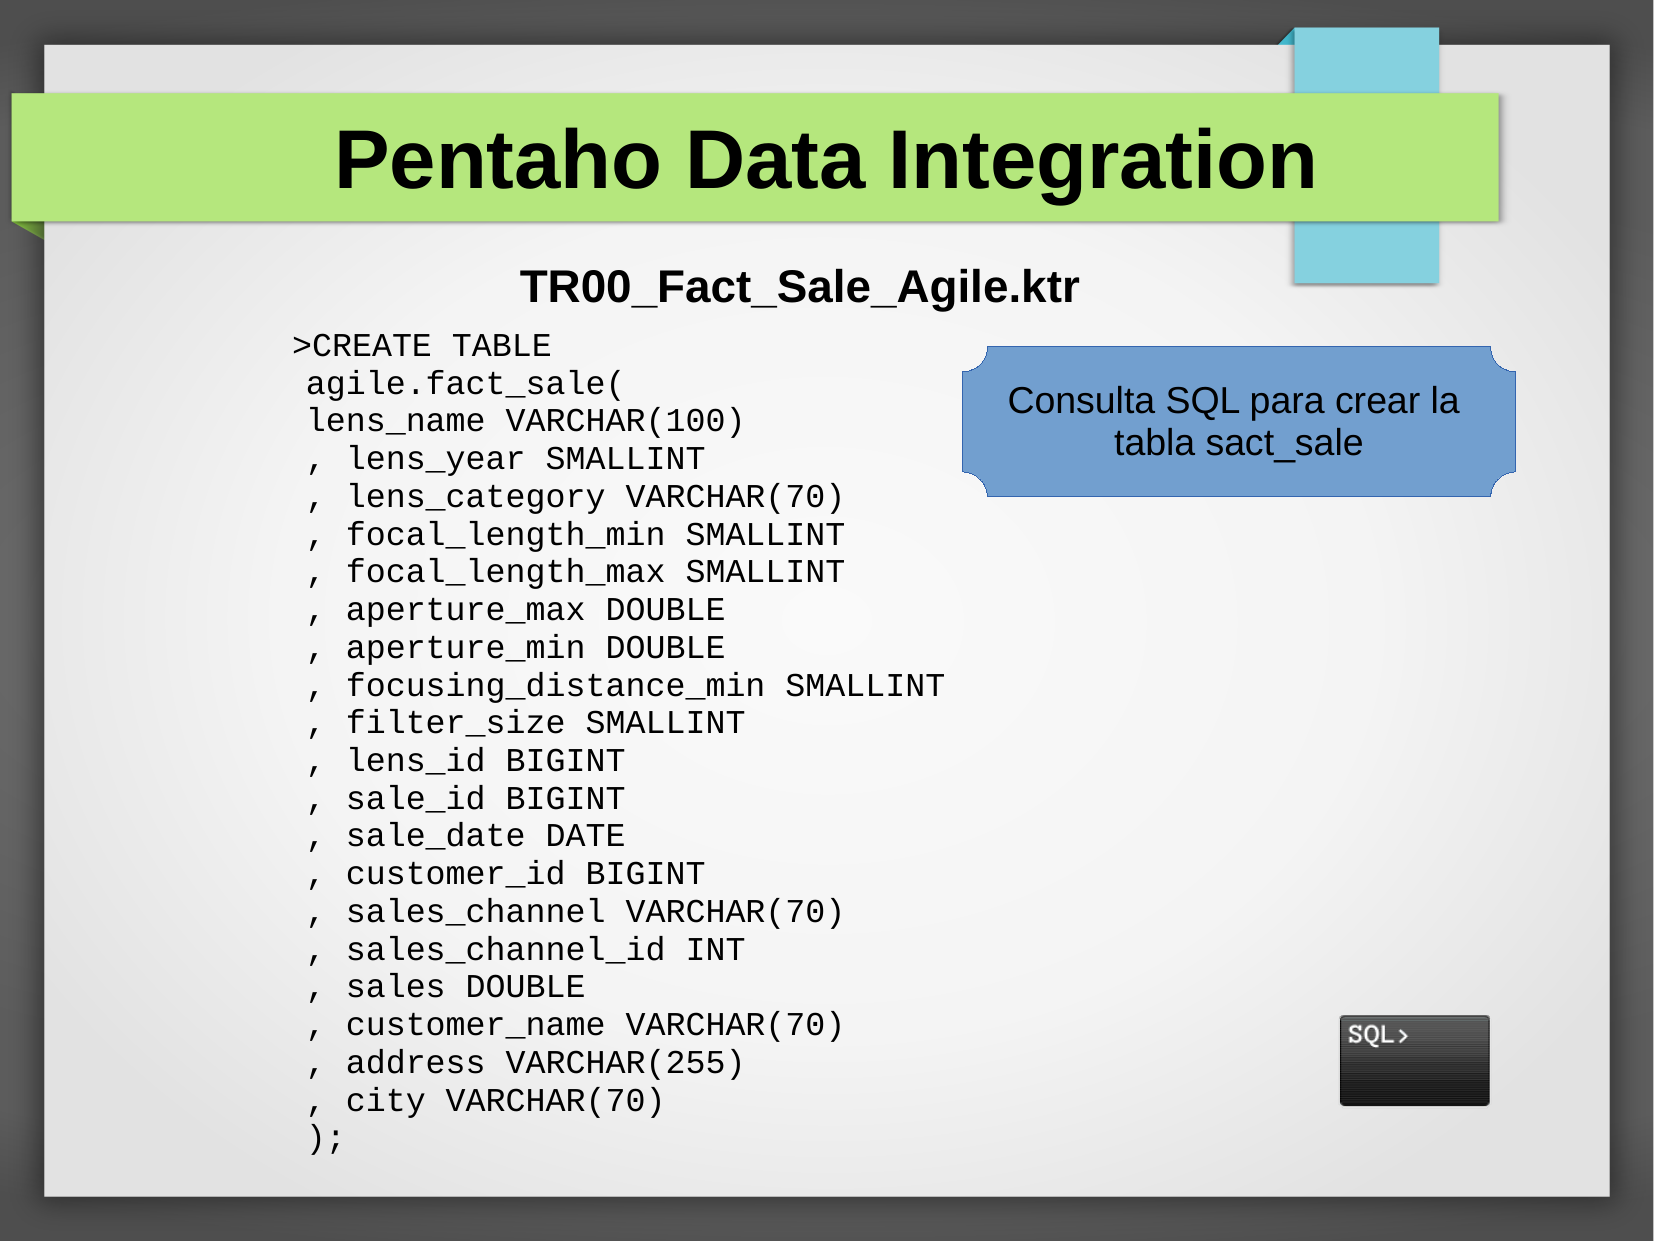

# Pentaho Data Integration
TR00_Fact_Sale_Agile.ktr
 >CREATE TABLE
	agile.fact_sale(
	lens_name VARCHAR(100)
	, lens_year SMALLINT
	, lens_category VARCHAR(70)
	, focal_length_min SMALLINT
	, focal_length_max SMALLINT
	, aperture_max DOUBLE
	, aperture_min DOUBLE
	, focusing_distance_min SMALLINT
	, filter_size SMALLINT
	, lens_id BIGINT
	, sale_id BIGINT
	, sale_date DATE
	, customer_id BIGINT
	, sales_channel VARCHAR(70)
	, sales_channel_id INT
	, sales DOUBLE
	, customer_name VARCHAR(70)
	, address VARCHAR(255)
	, city VARCHAR(70)
	);
Consulta SQL para crear la
tabla sact_sale